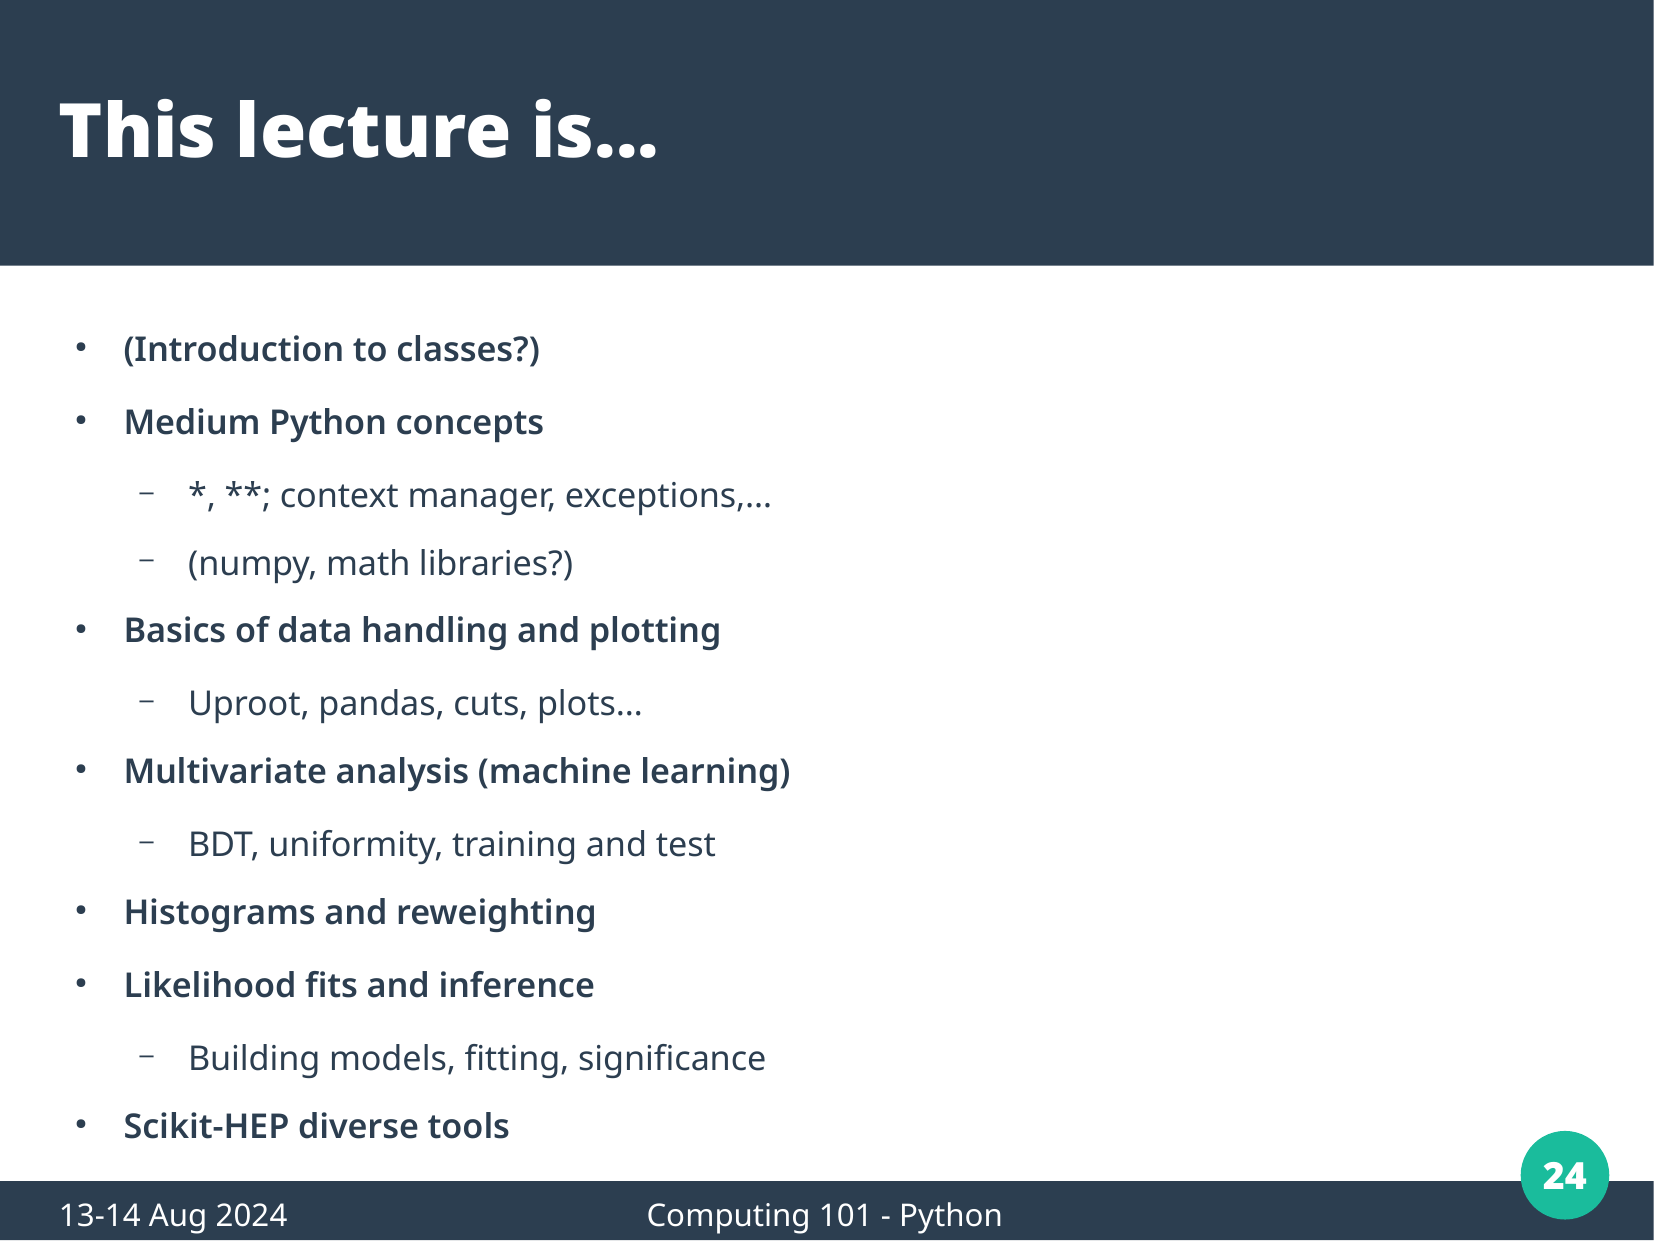

# This lecture is...
(Introduction to classes?)
Medium Python concepts
*, **; context manager, exceptions,…
(numpy, math libraries?)
Basics of data handling and plotting
Uproot, pandas, cuts, plots…
Multivariate analysis (machine learning)
BDT, uniformity, training and test
Histograms and reweighting
Likelihood fits and inference
Building models, fitting, significance
Scikit-HEP diverse tools
24
13-14 Aug 2024